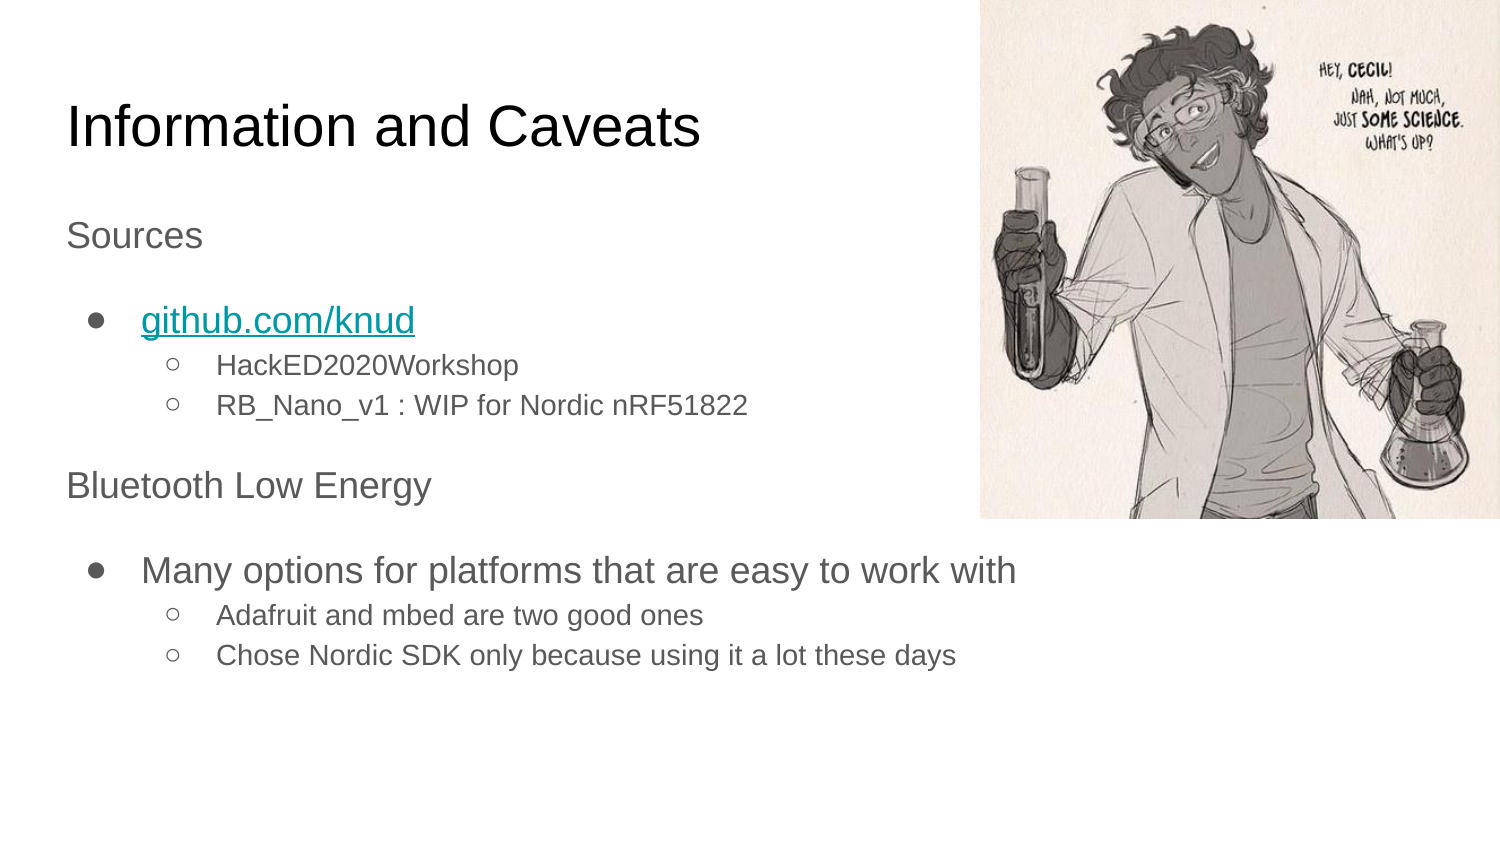

# Information and Caveats
Sources
github.com/knud
HackED2020Workshop
RB_Nano_v1 : WIP for Nordic nRF51822
Bluetooth Low Energy
Many options for platforms that are easy to work with
Adafruit and mbed are two good ones
Chose Nordic SDK only because using it a lot these days